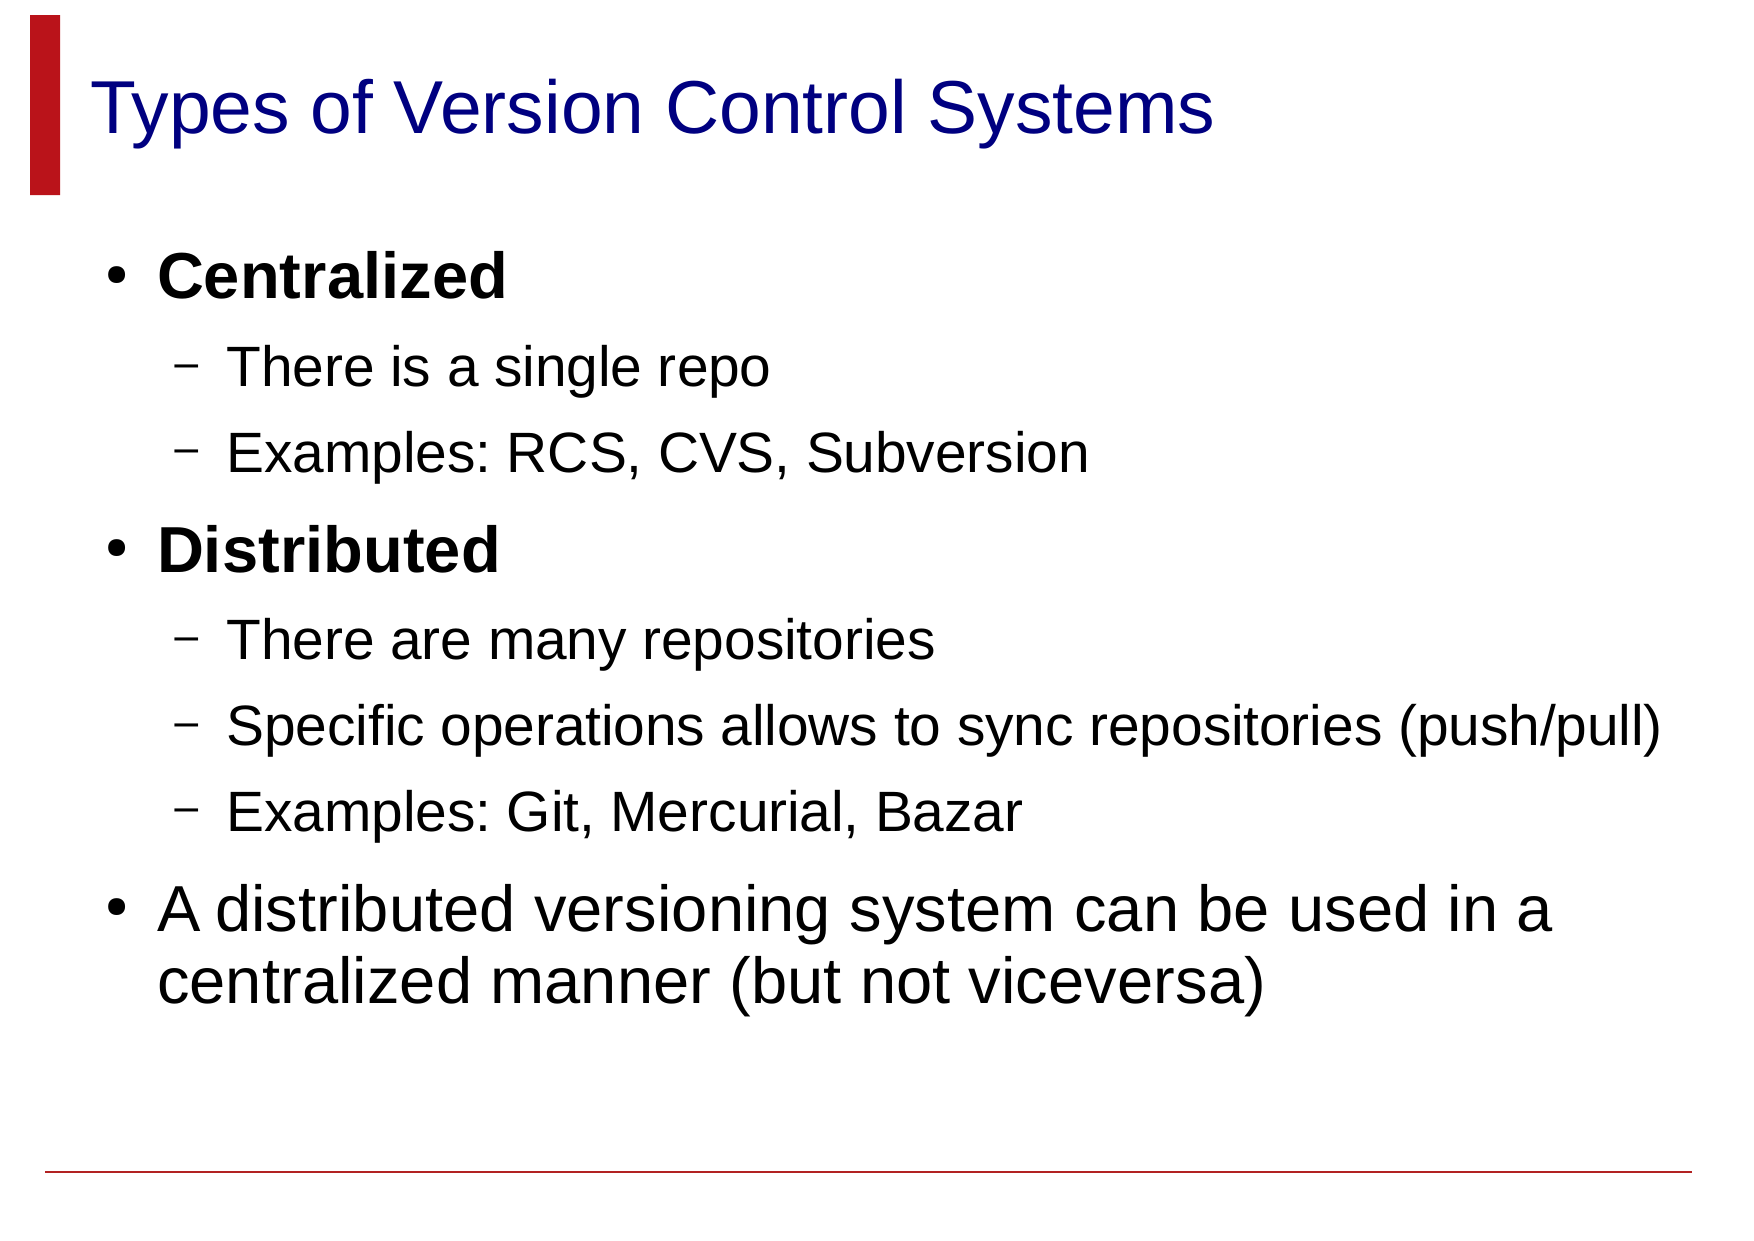

# Types of Version Control Systems
Centralized
There is a single repo
Examples: RCS, CVS, Subversion
Distributed
There are many repositories
Specific operations allows to sync repositories (push/pull)
Examples: Git, Mercurial, Bazar
A distributed versioning system can be used in a centralized manner (but not viceversa)